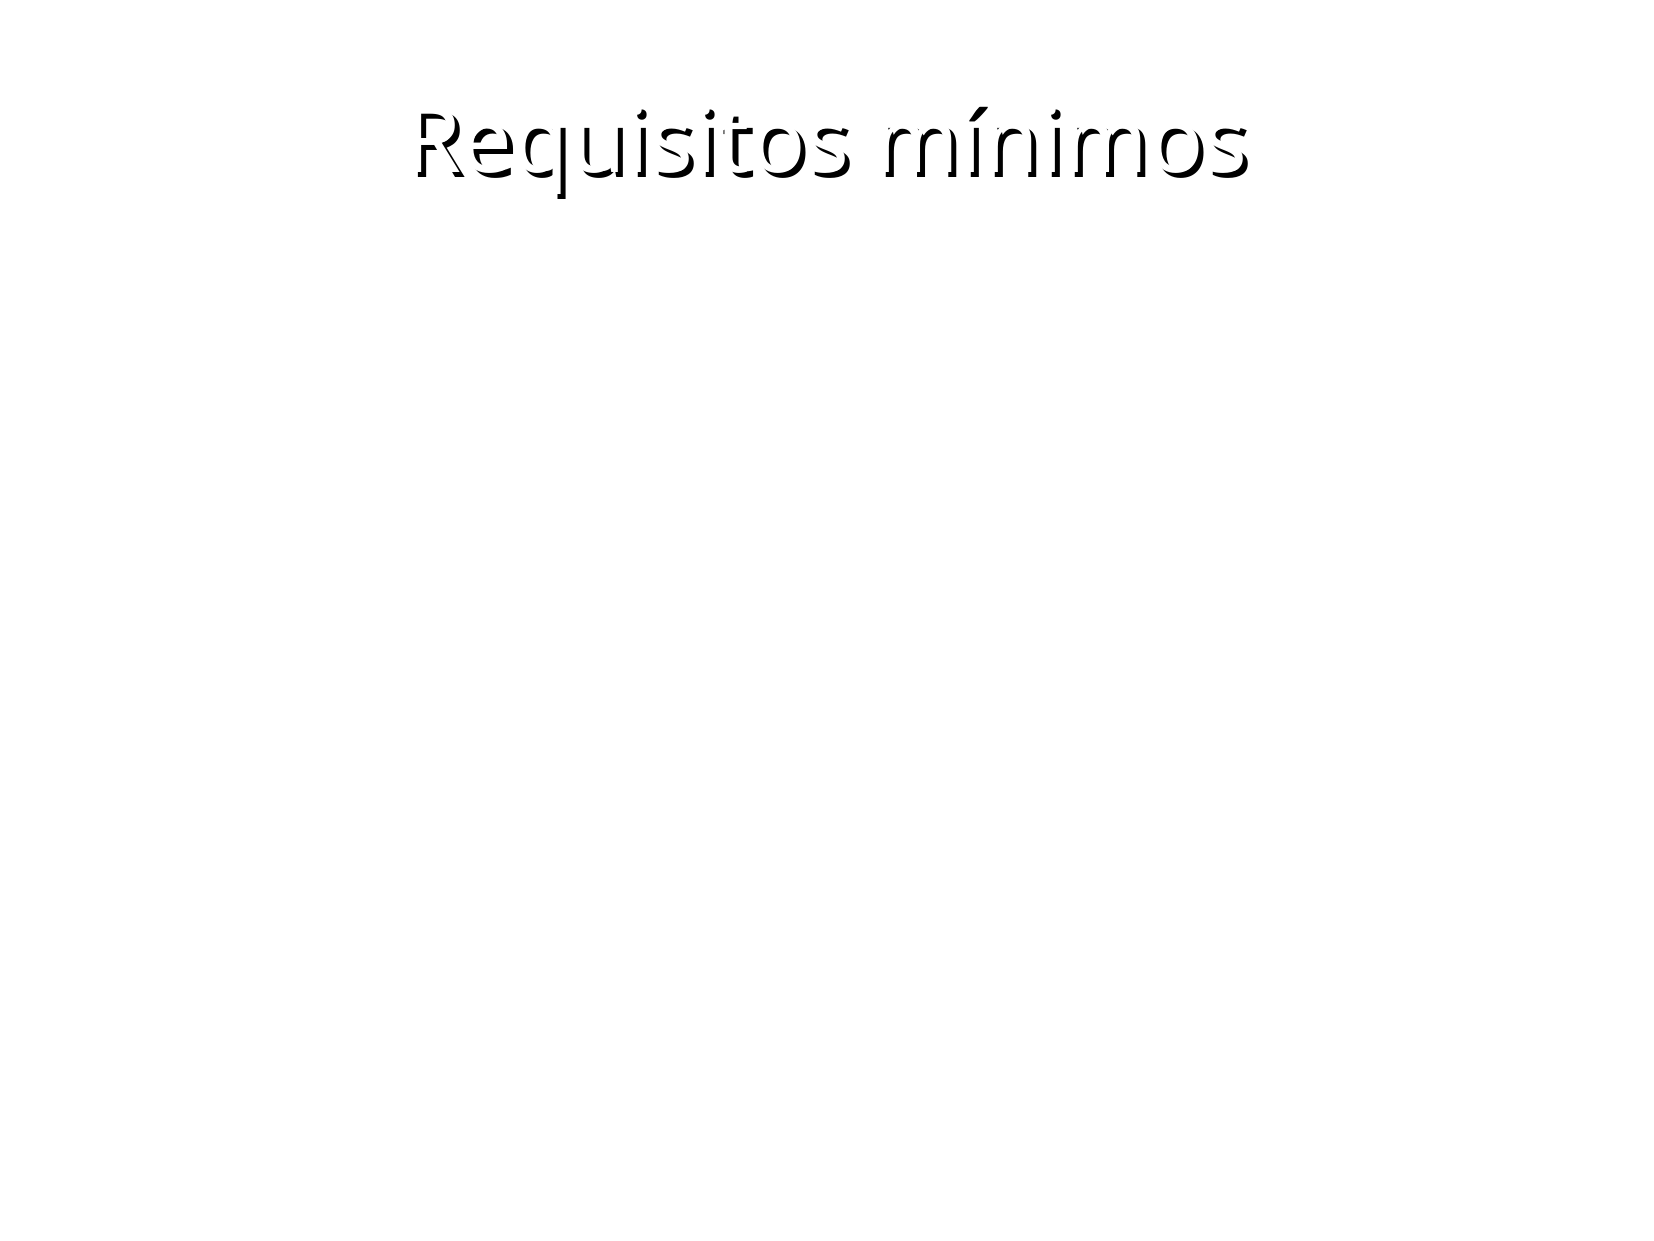

# Requisitos mínimos
Formularios:
	- registrar un amigo
	- crear cuenta
	- filtros del ranking global
Servicios externos:
	- autenticación de acceso con Google
	- conexión a base de datos
	- conexión con otros dispositivos para 		enviar partidas